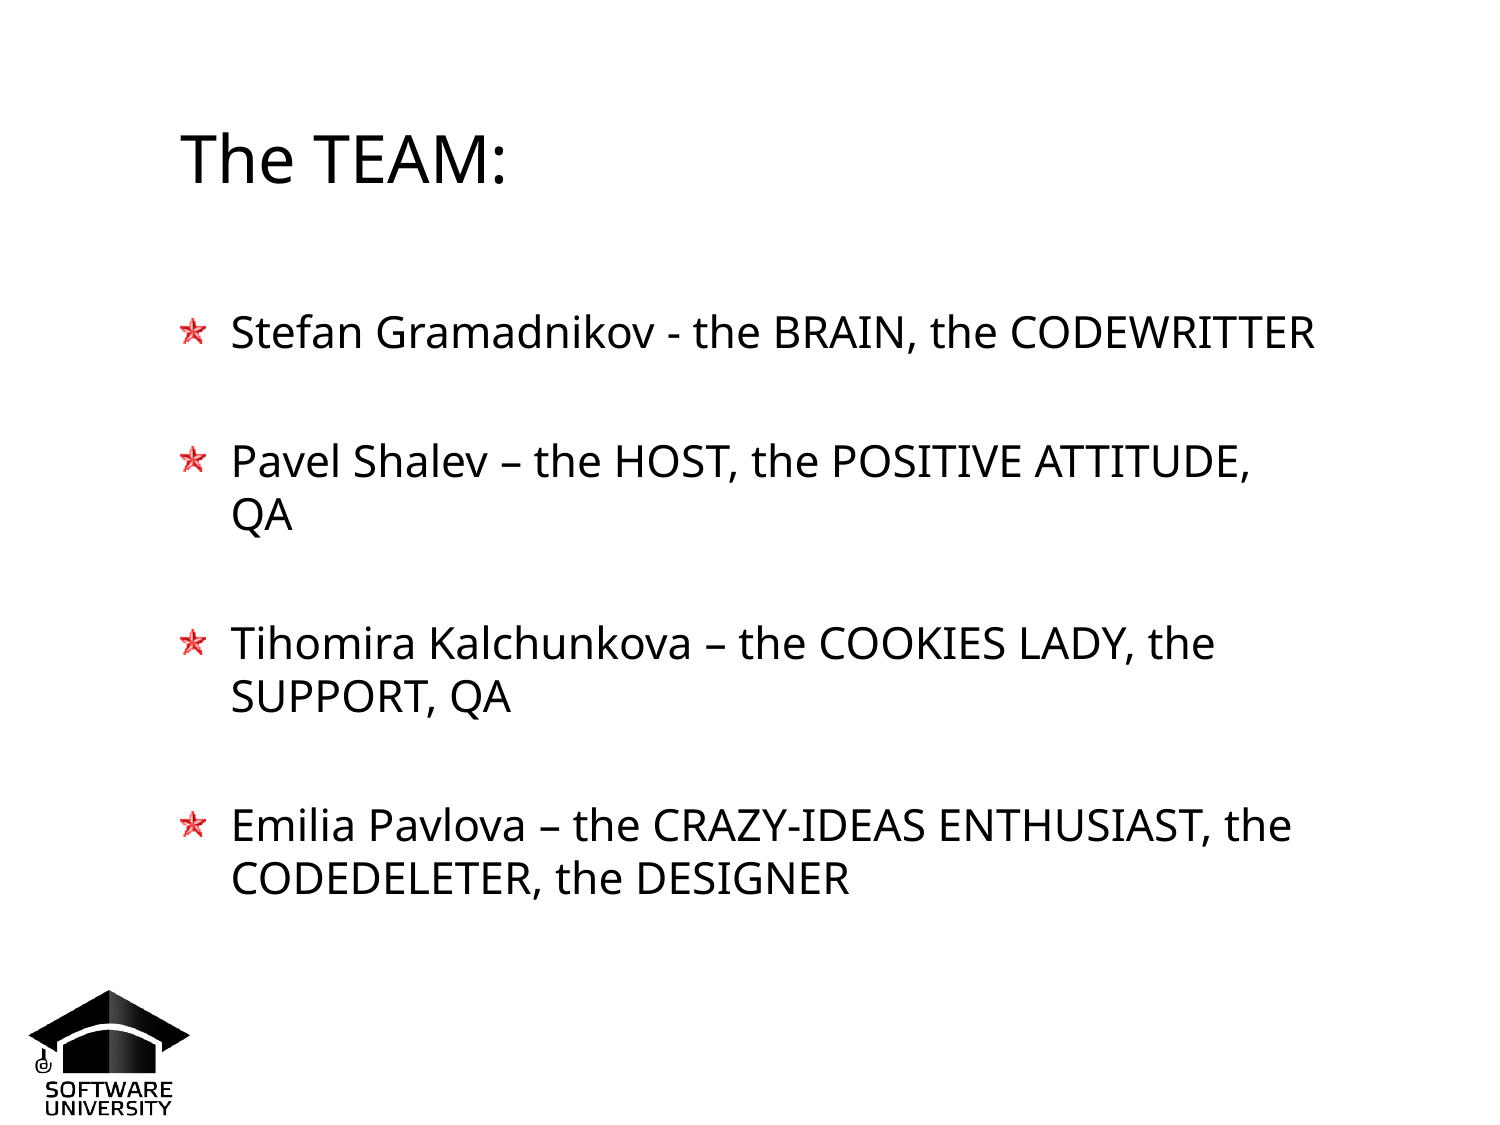

# The TEAM:
Stefan Gramadnikov - the BRAIN, the CODEWRITTER
Pavel Shalev – the HOST, the POSITIVE ATTITUDE, QA
Tihomira Kalchunkova – the COOKIES LADY, the SUPPORT, QA
Emilia Pavlova – the CRAZY-IDEAS ENTHUSIAST, the CODEDELETER, the DESIGNER